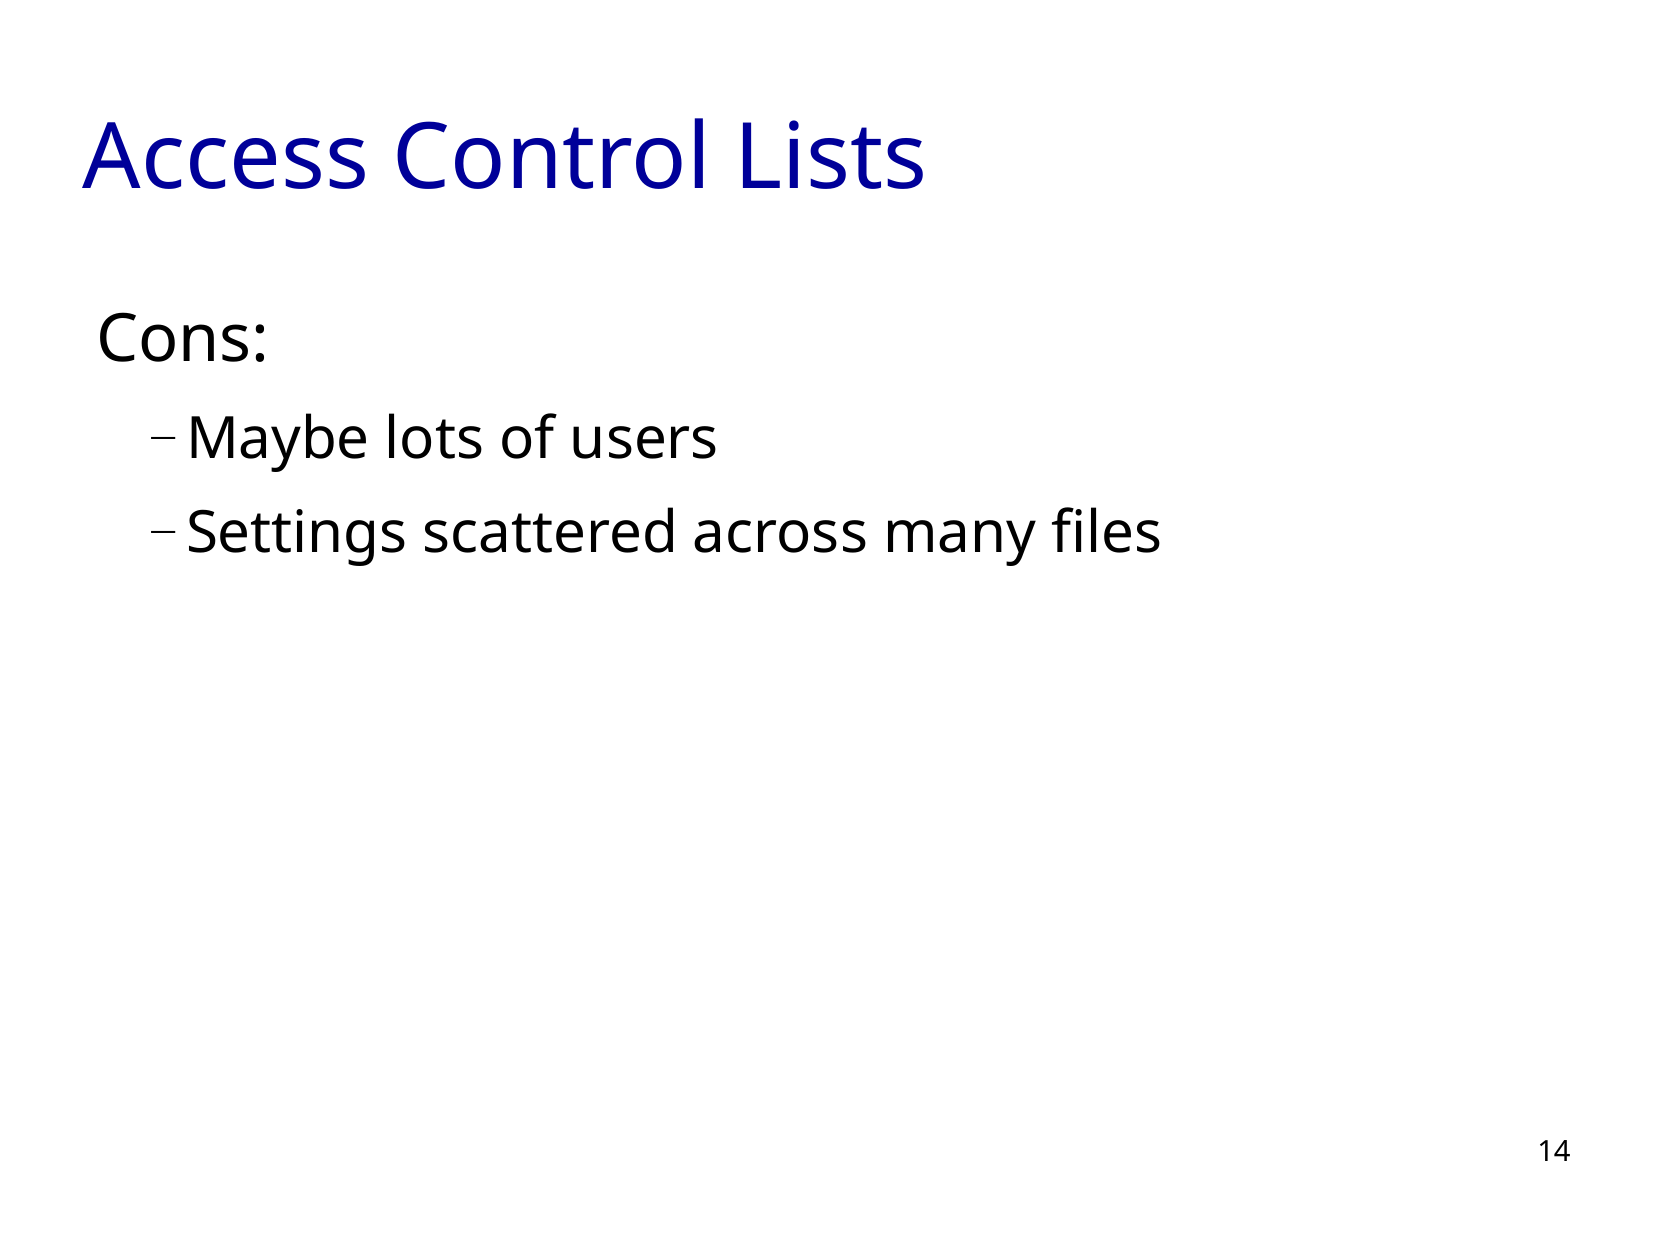

# Access Control Lists
Cons:
Maybe lots of users
Settings scattered across many files
14